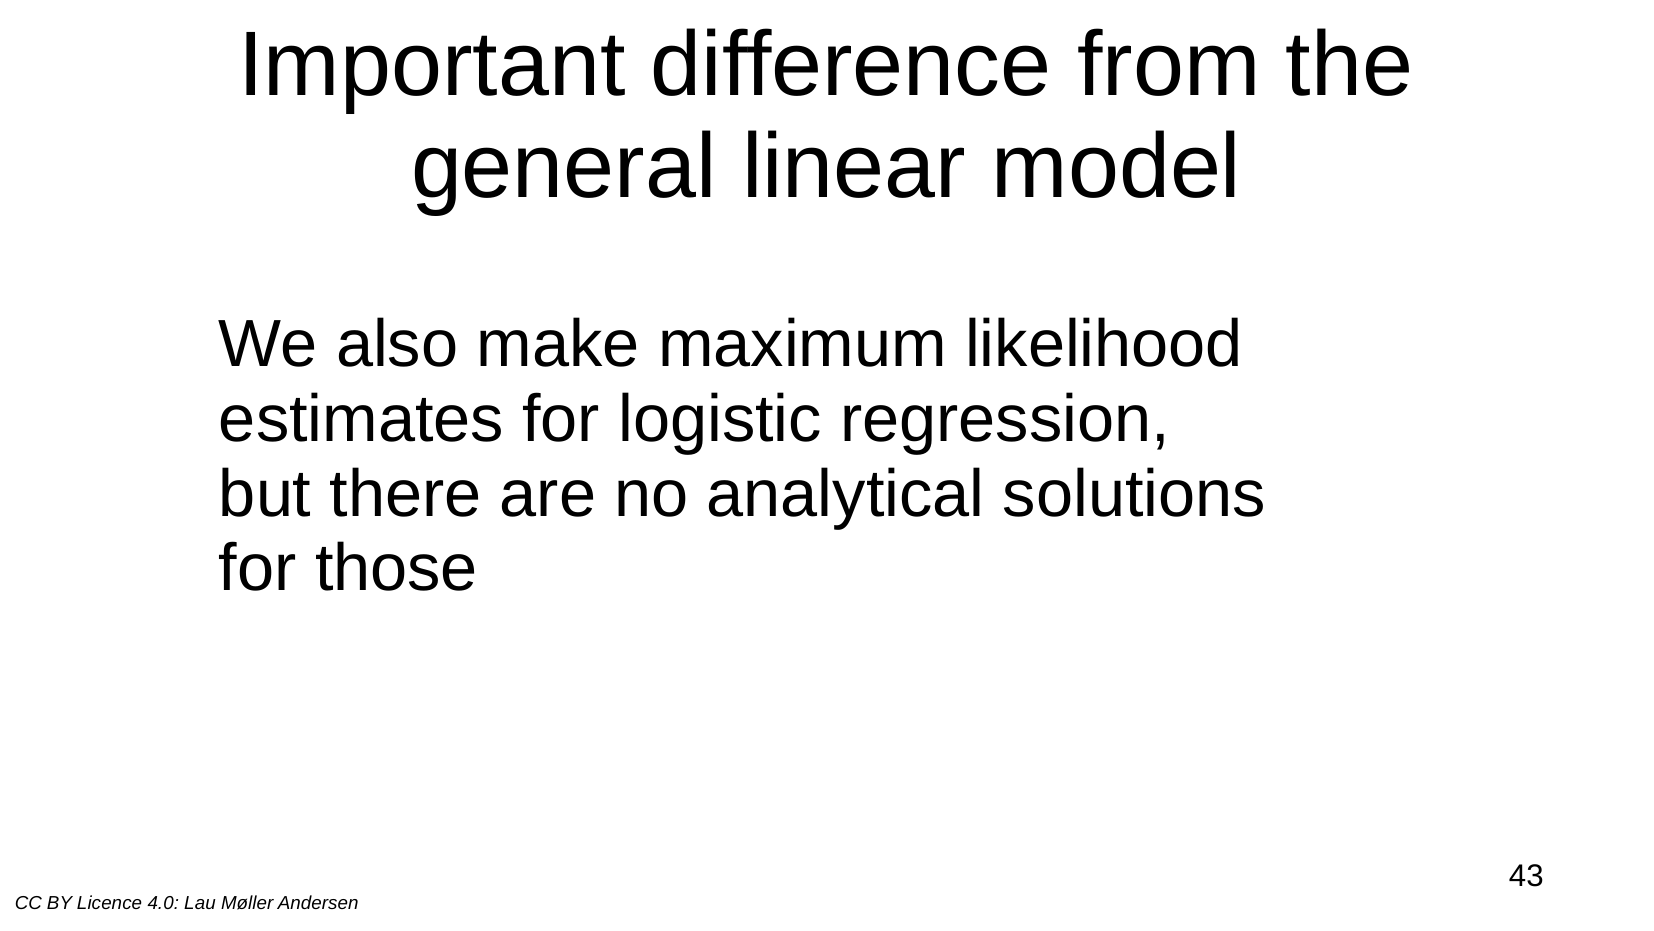

# Important difference from the general linear model
We also make maximum likelihood estimates for logistic regression, but there are no analytical solutions for those
CC BY Licence 4.0: Lau Møller Andersen